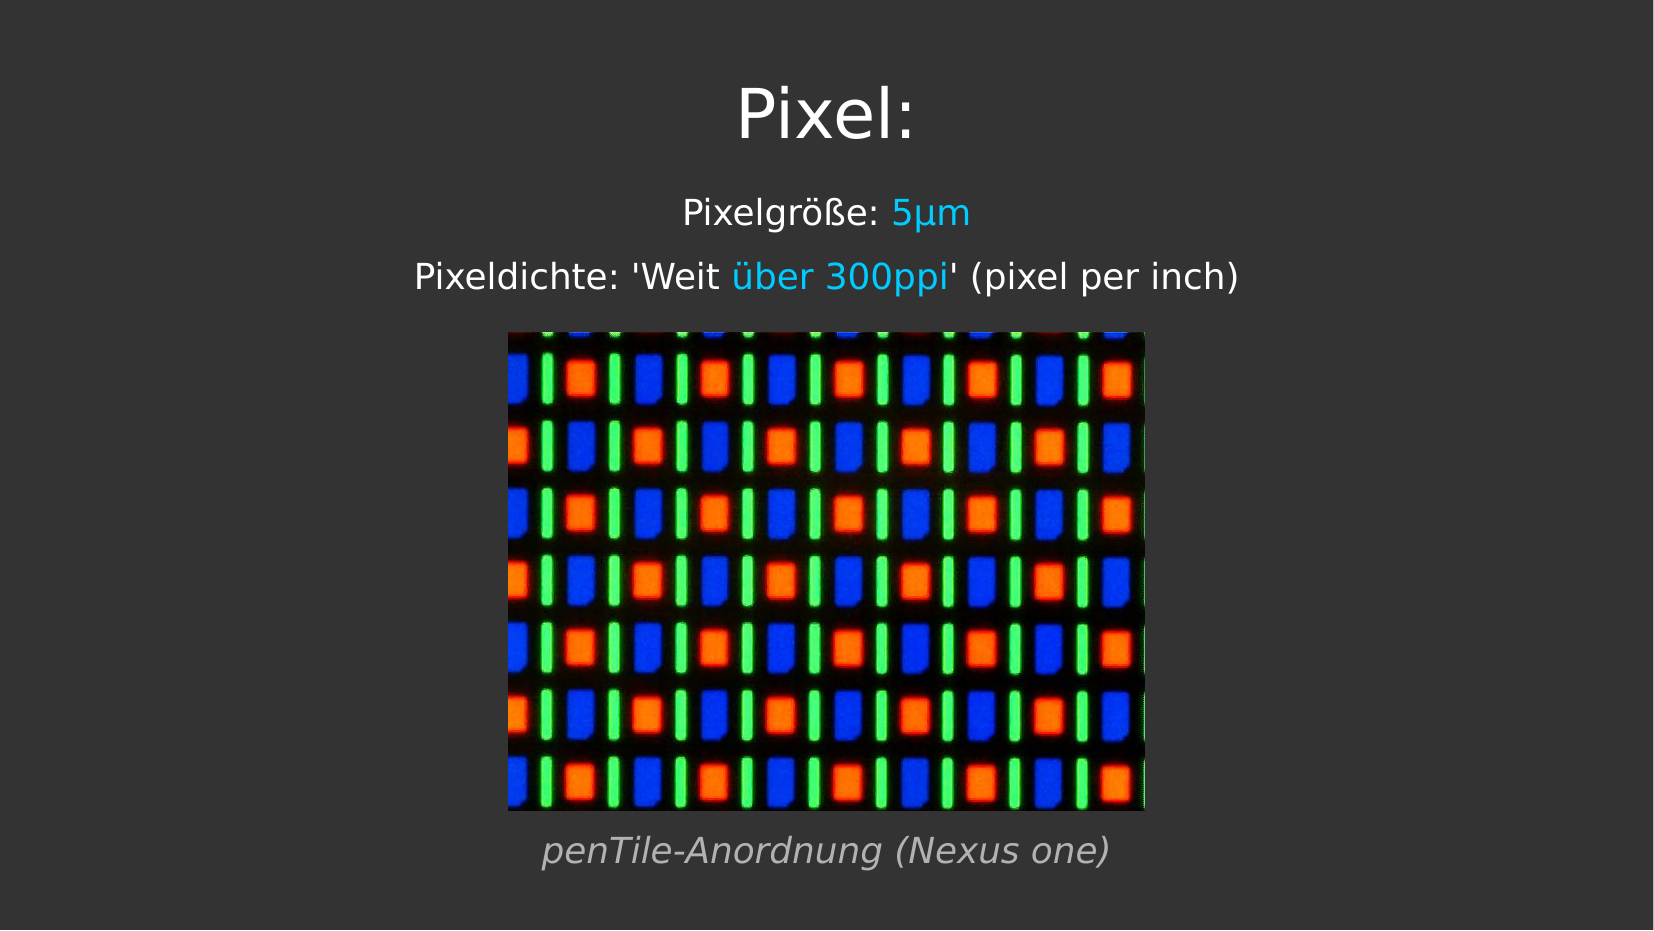

# Pixel:
Pixelgröße: 5µm
Pixeldichte: 'Weit über 300ppi' (pixel per inch)
penTile-Anordnung (Nexus one)